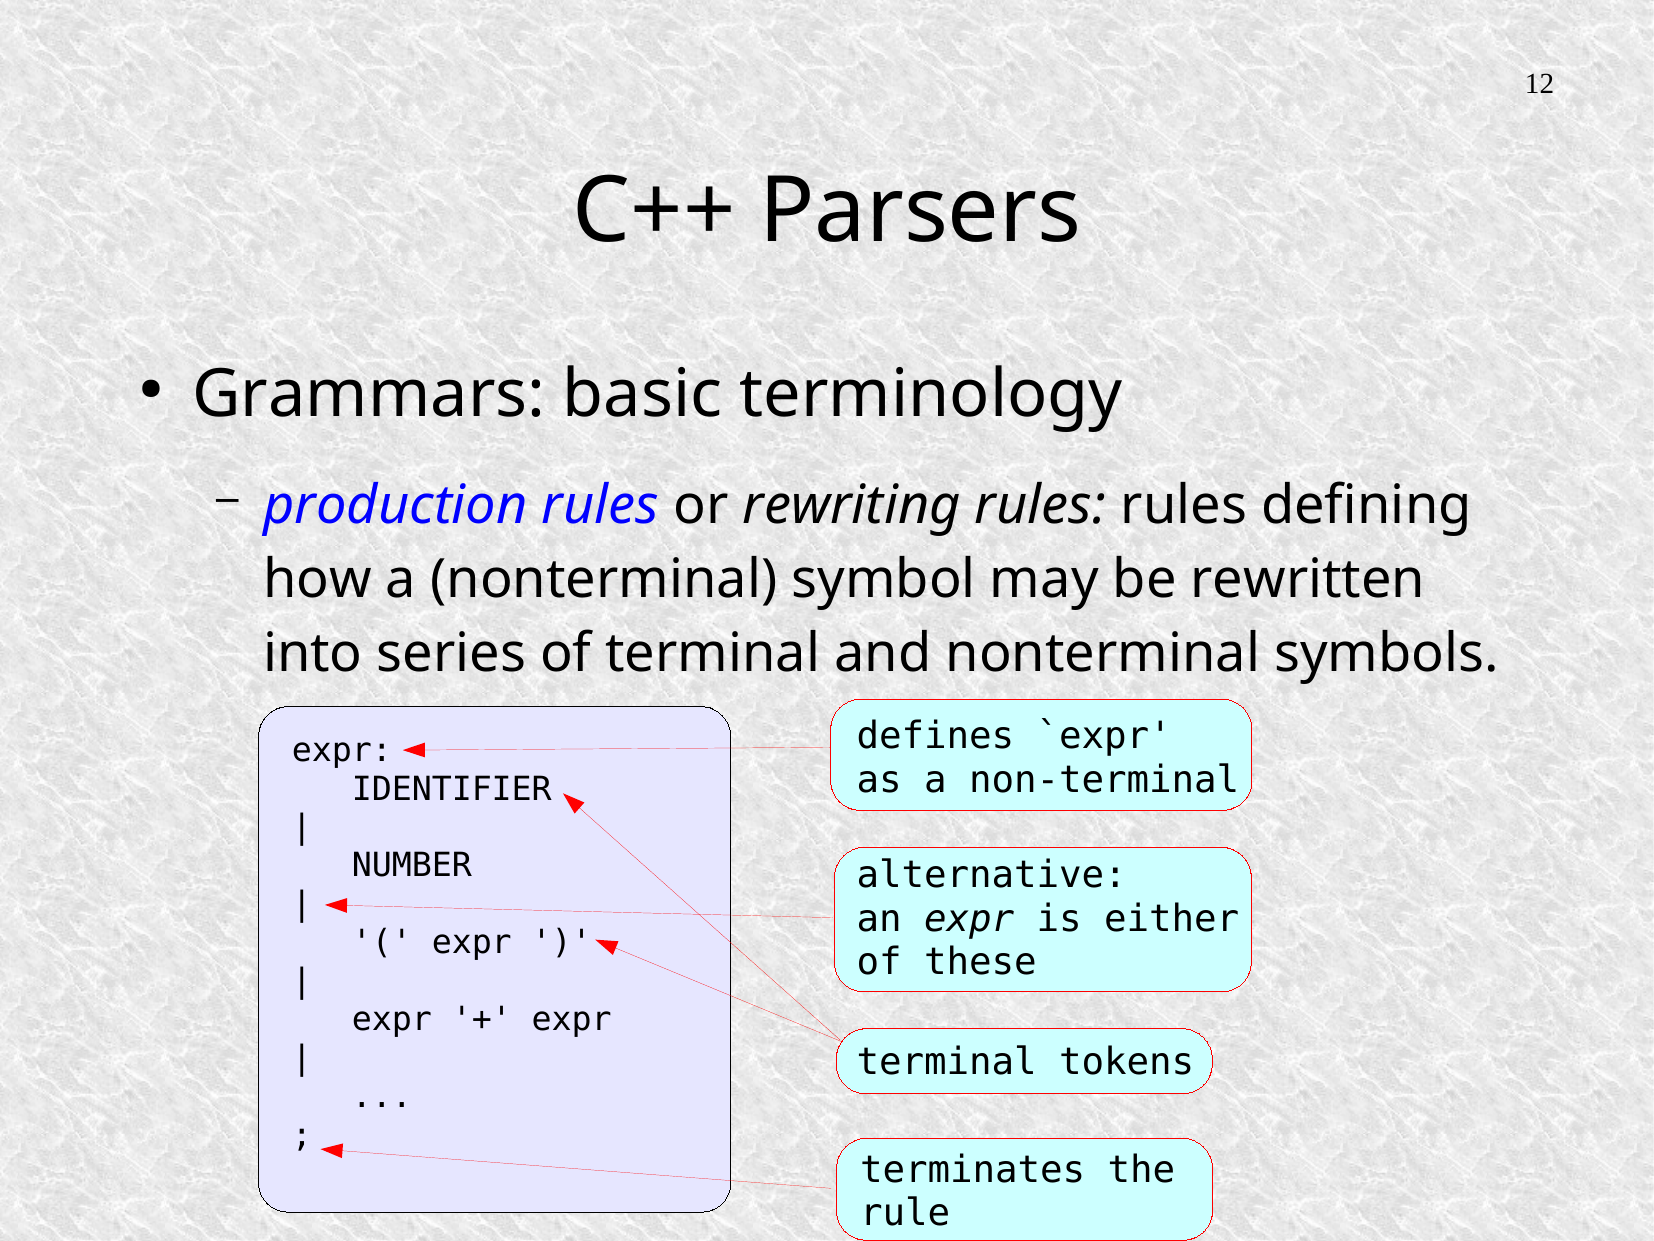

12
# C++ Parsers
Grammars: basic terminology
production rules or rewriting rules: rules defining how a (nonterminal) symbol may be rewritten into series of terminal and nonterminal symbols.
defines `expr'
as a non-terminal
expr:
 IDENTIFIER
|
 NUMBER
|
 '(' expr ')'
|
 expr '+' expr
|
 ...
;
alternative:
an expr is either
of these
terminal tokens
terminates the
rule